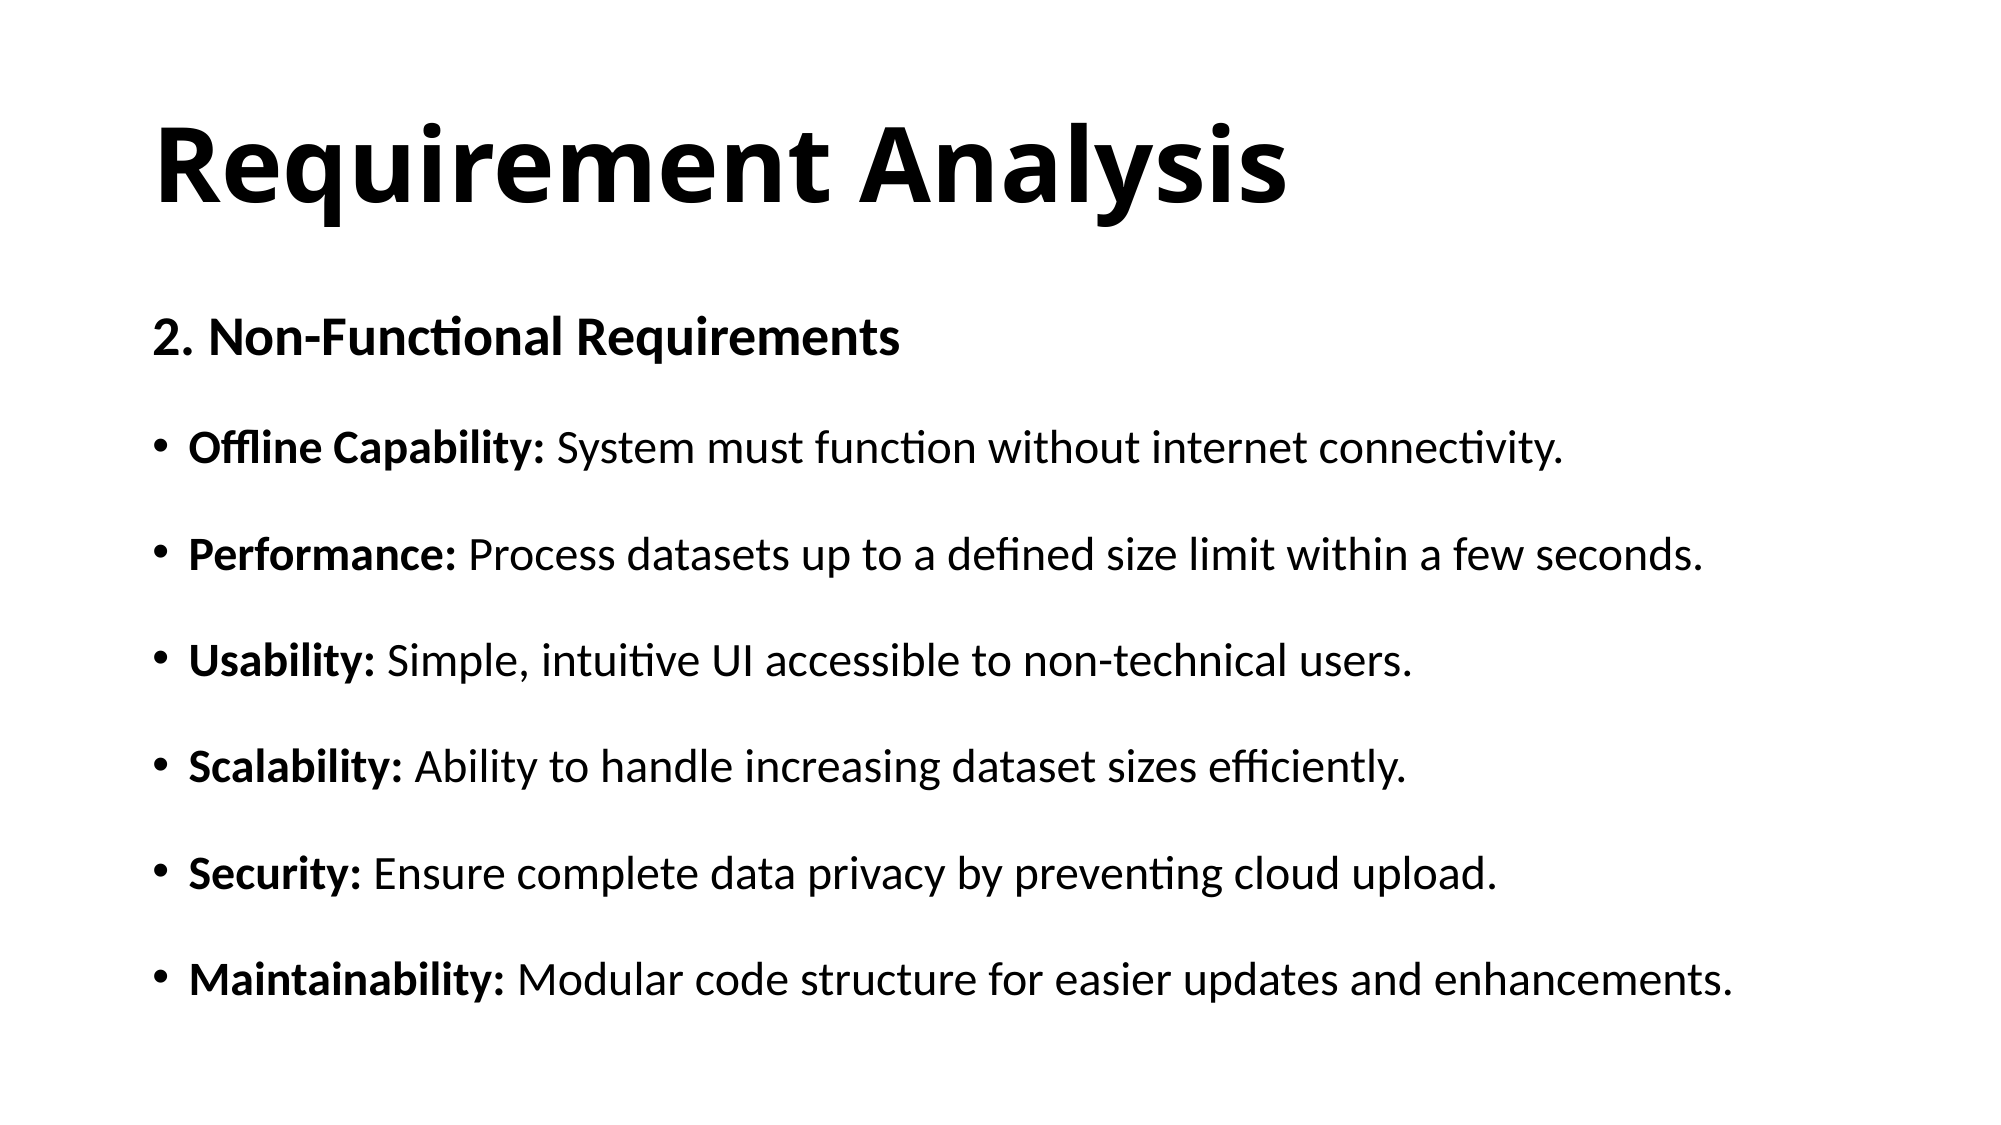

# Requirement Analysis
2. Non-Functional Requirements
Offline Capability: System must function without internet connectivity.
Performance: Process datasets up to a defined size limit within a few seconds.
Usability: Simple, intuitive UI accessible to non-technical users.
Scalability: Ability to handle increasing dataset sizes efficiently.
Security: Ensure complete data privacy by preventing cloud upload.
Maintainability: Modular code structure for easier updates and enhancements.